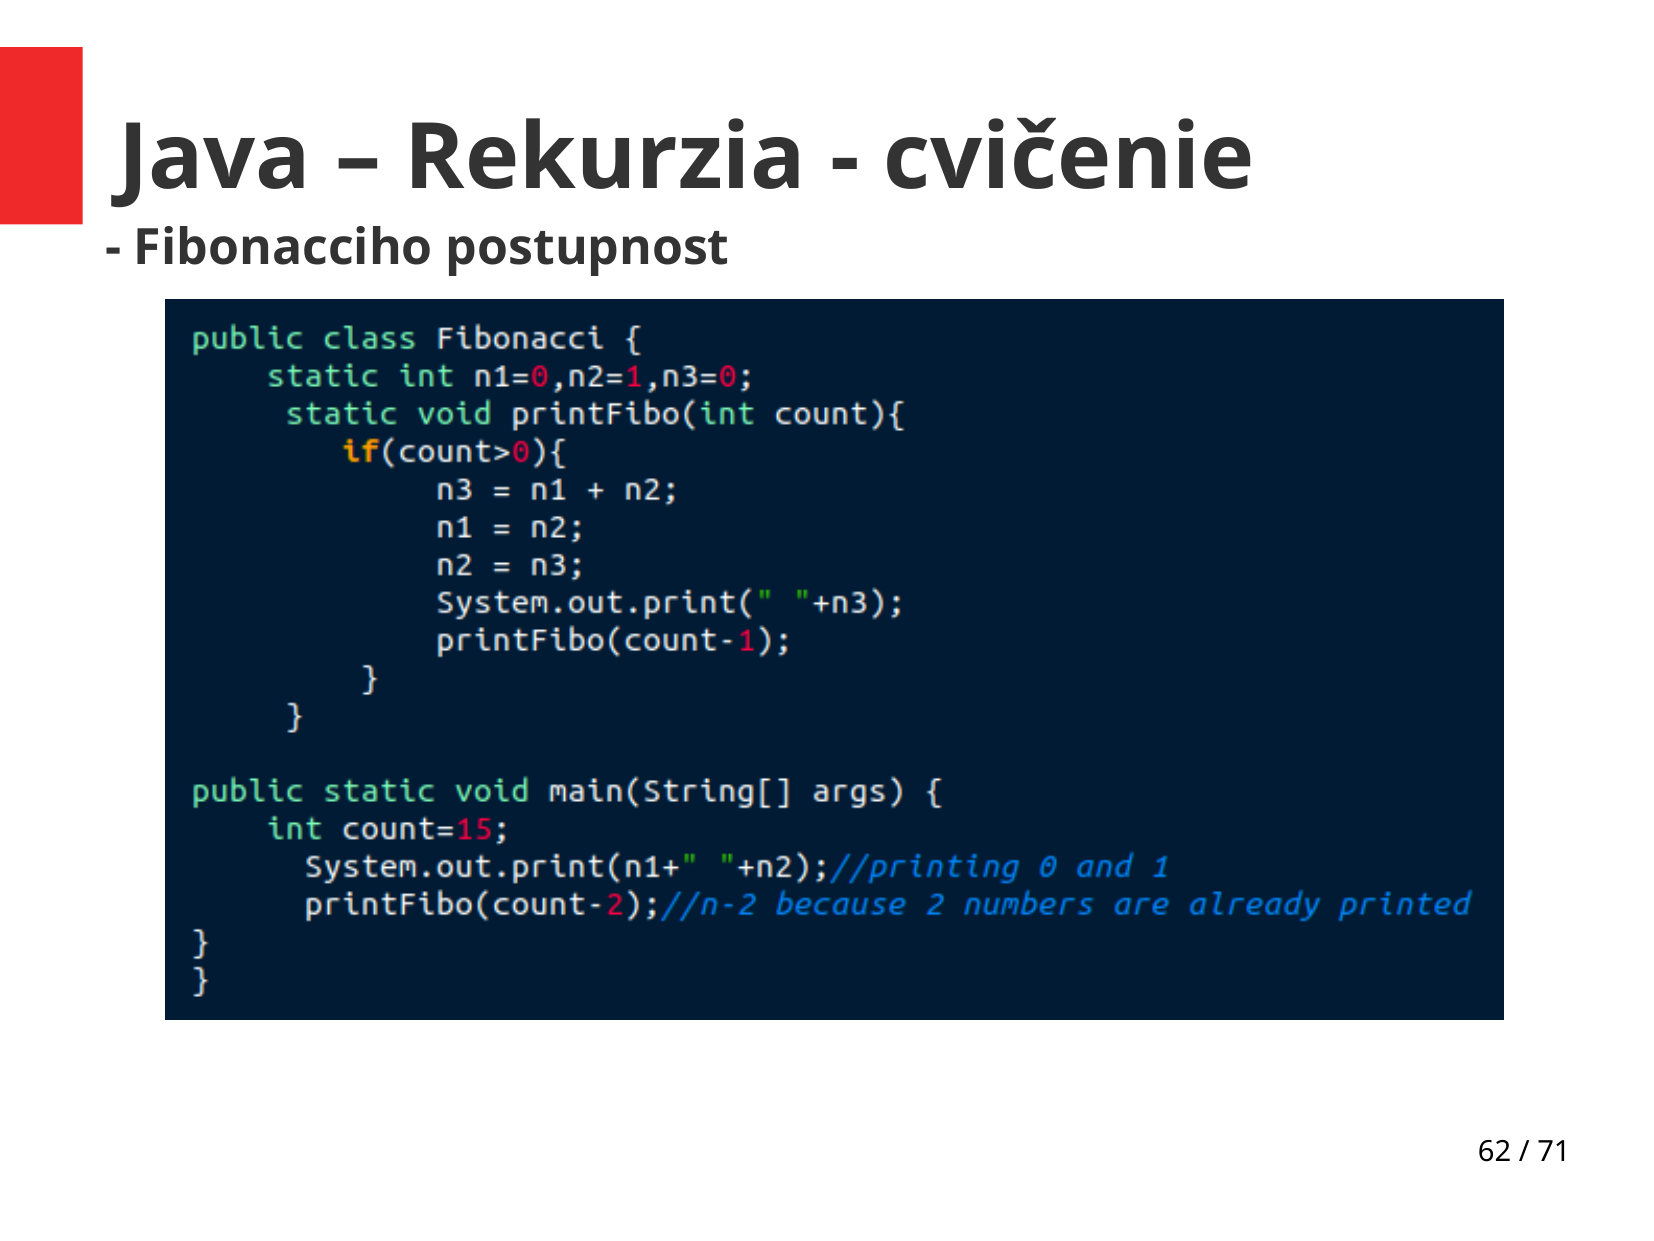

# Java – Rekurzia - cvičenie
- Fibonacciho postupnost
62